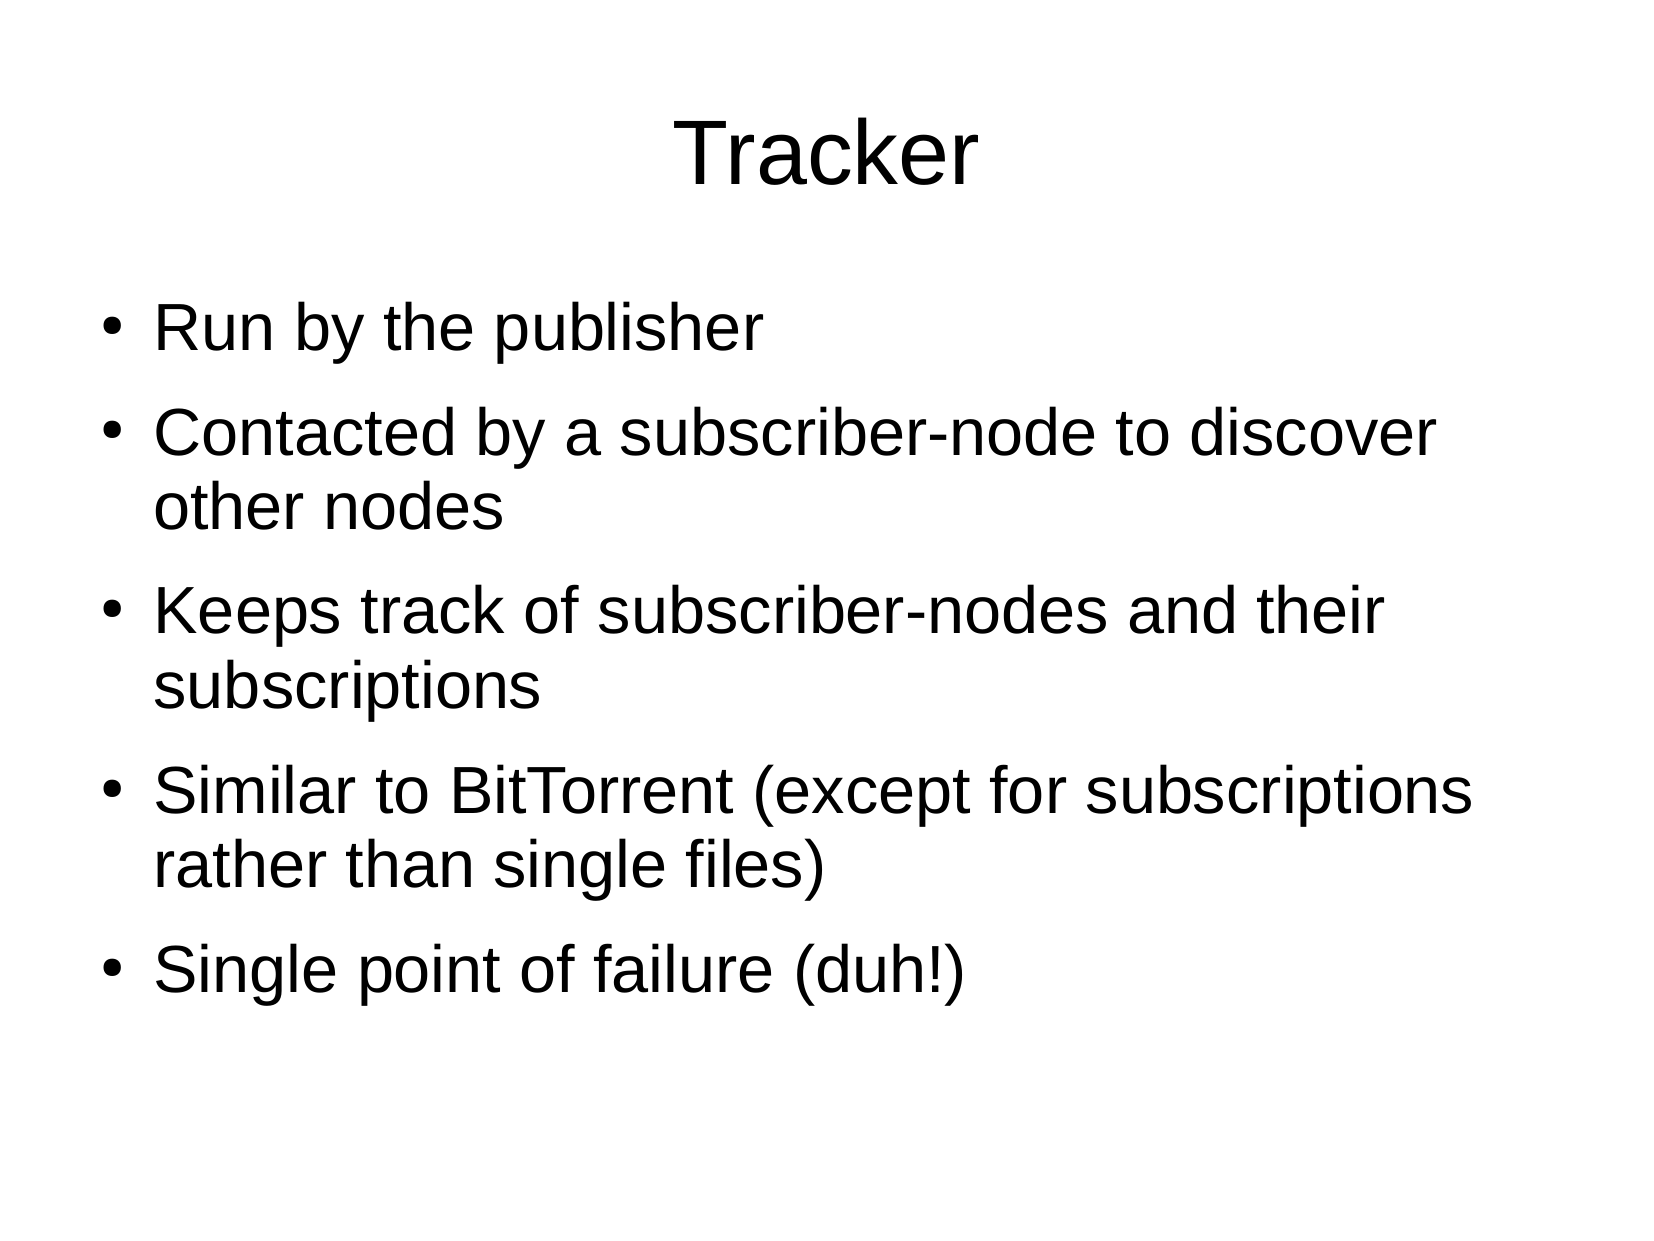

# Tracker
Run by the publisher
Contacted by a subscriber-node to discover other nodes
Keeps track of subscriber-nodes and their subscriptions
Similar to BitTorrent (except for subscriptions rather than single files)
Single point of failure (duh!)